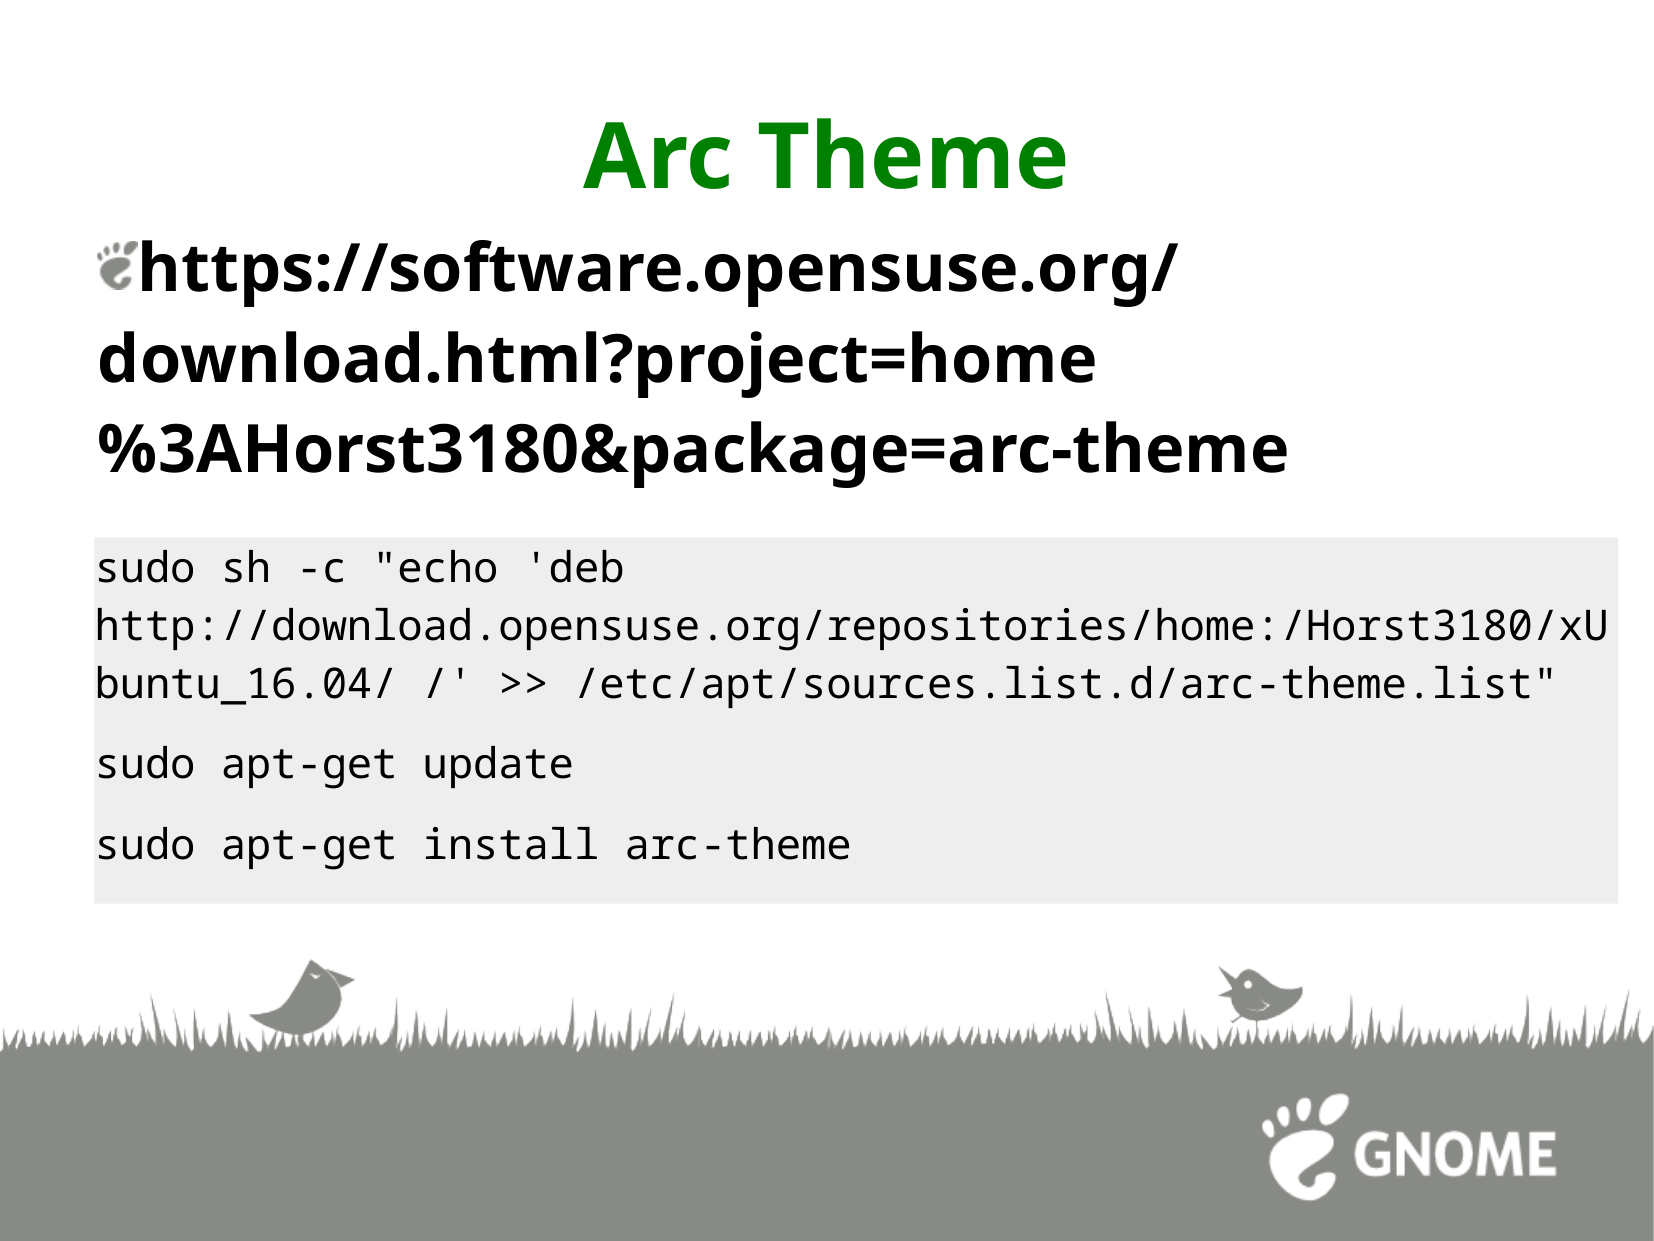

# Arc Theme
https://software.opensuse.org/download.html?project=home%3AHorst3180&package=arc-theme
sudo sh -c "echo 'deb http://download.opensuse.org/repositories/home:/Horst3180/xUbuntu_16.04/ /' >> /etc/apt/sources.list.d/arc-theme.list"
sudo apt-get update
sudo apt-get install arc-theme